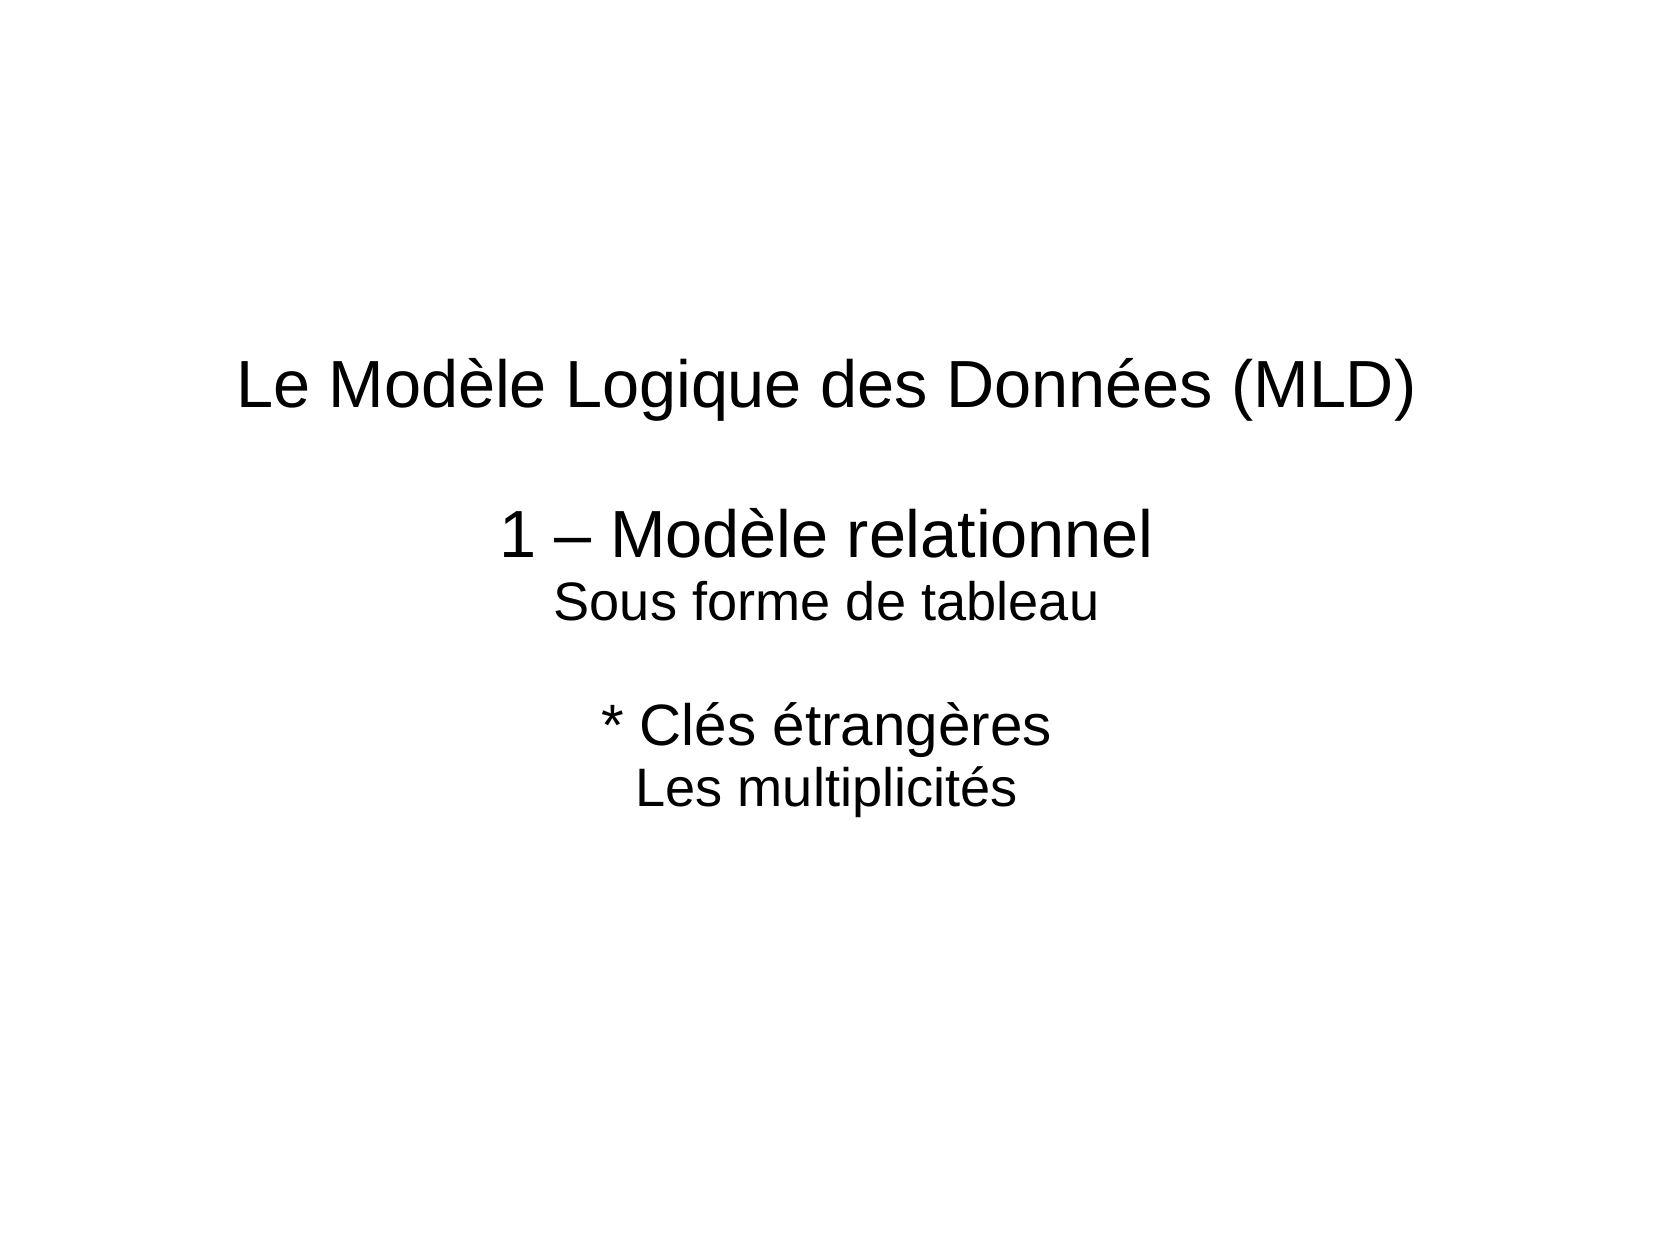

# Le Modèle Logique des Données (MLD)
1 – Modèle relationnel
Sous forme de tableau
* Clés étrangères
Les multiplicités